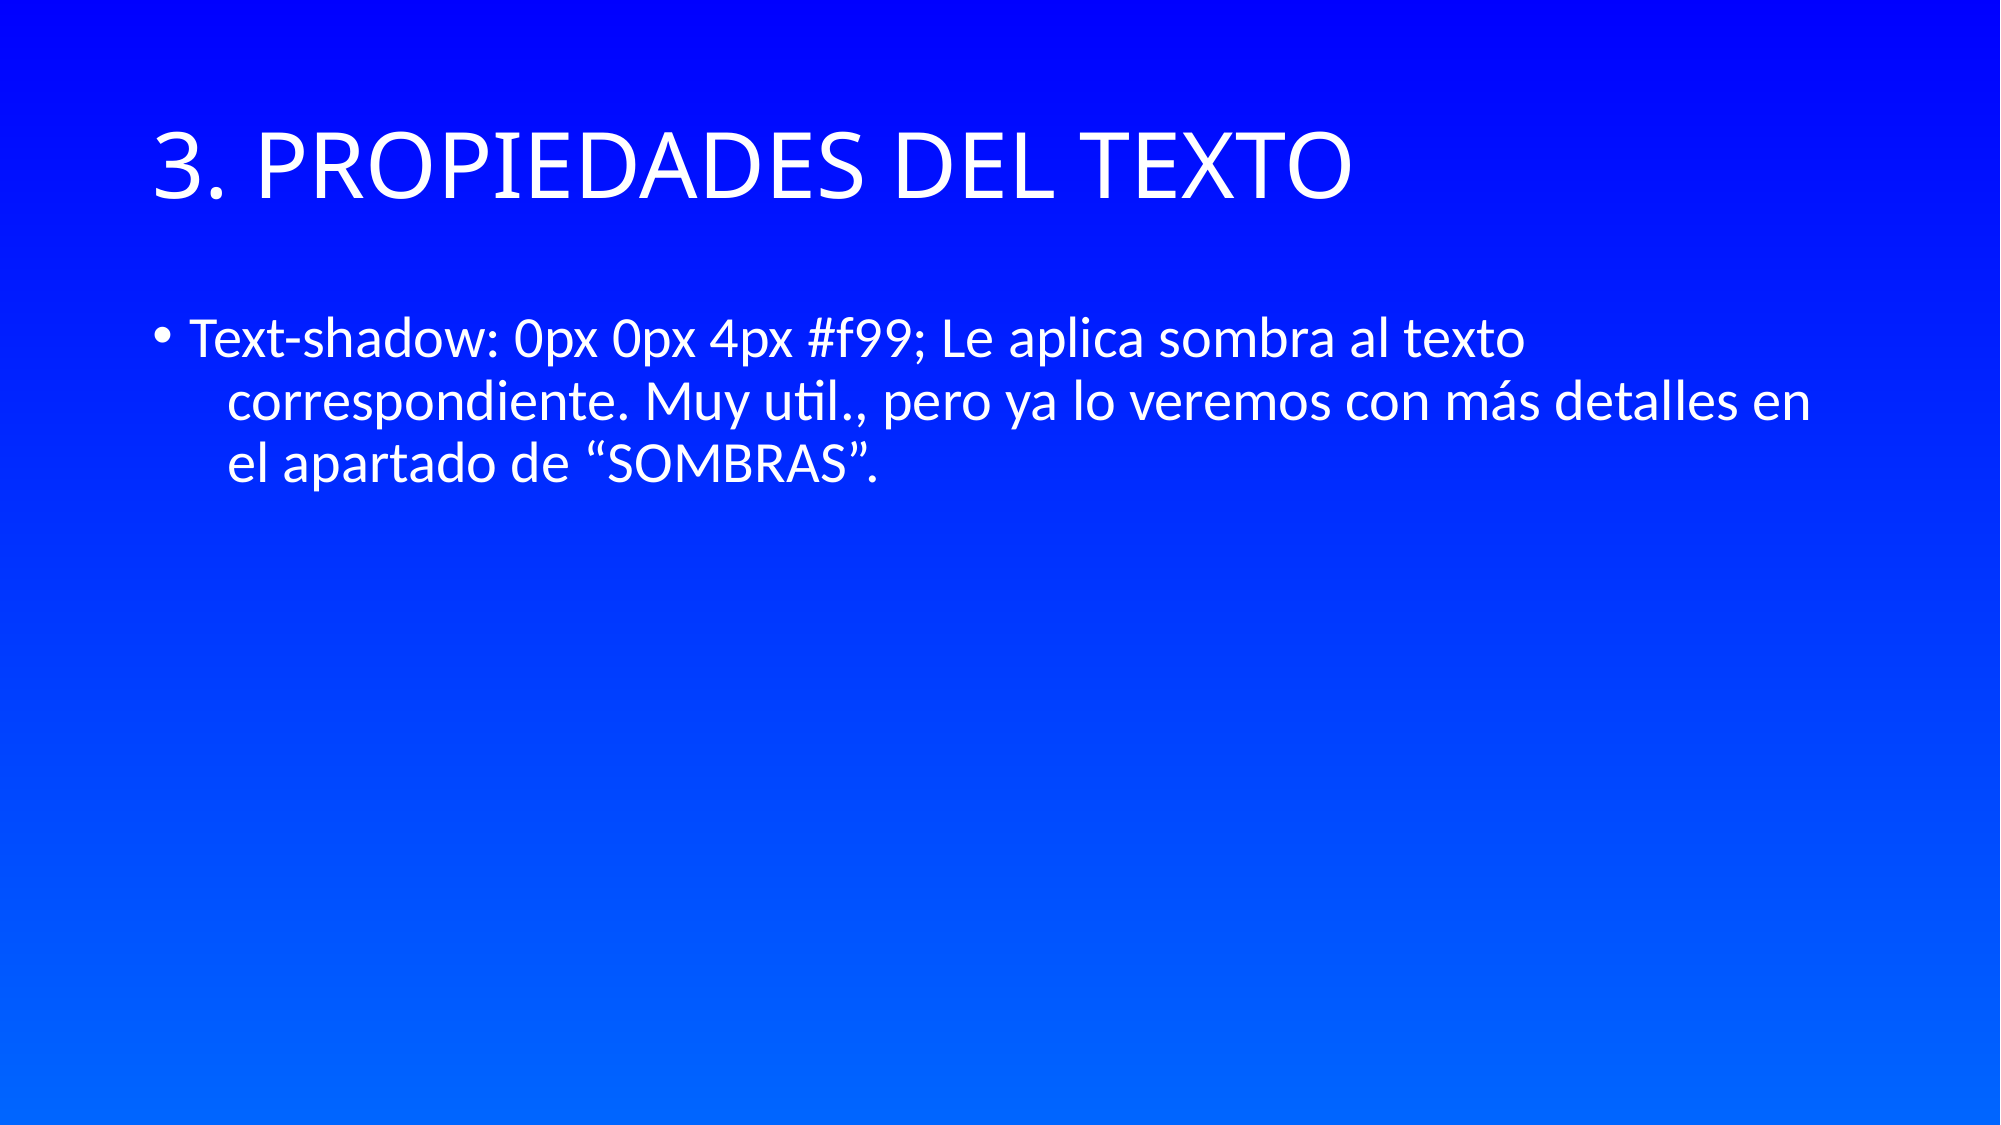

# 3. PROPIEDADES DEL TEXTO
Text-shadow: 0px 0px 4px #f99; Le aplica sombra al texto correspondiente. Muy util., pero ya lo veremos con más detalles en el apartado de “SOMBRAS”.